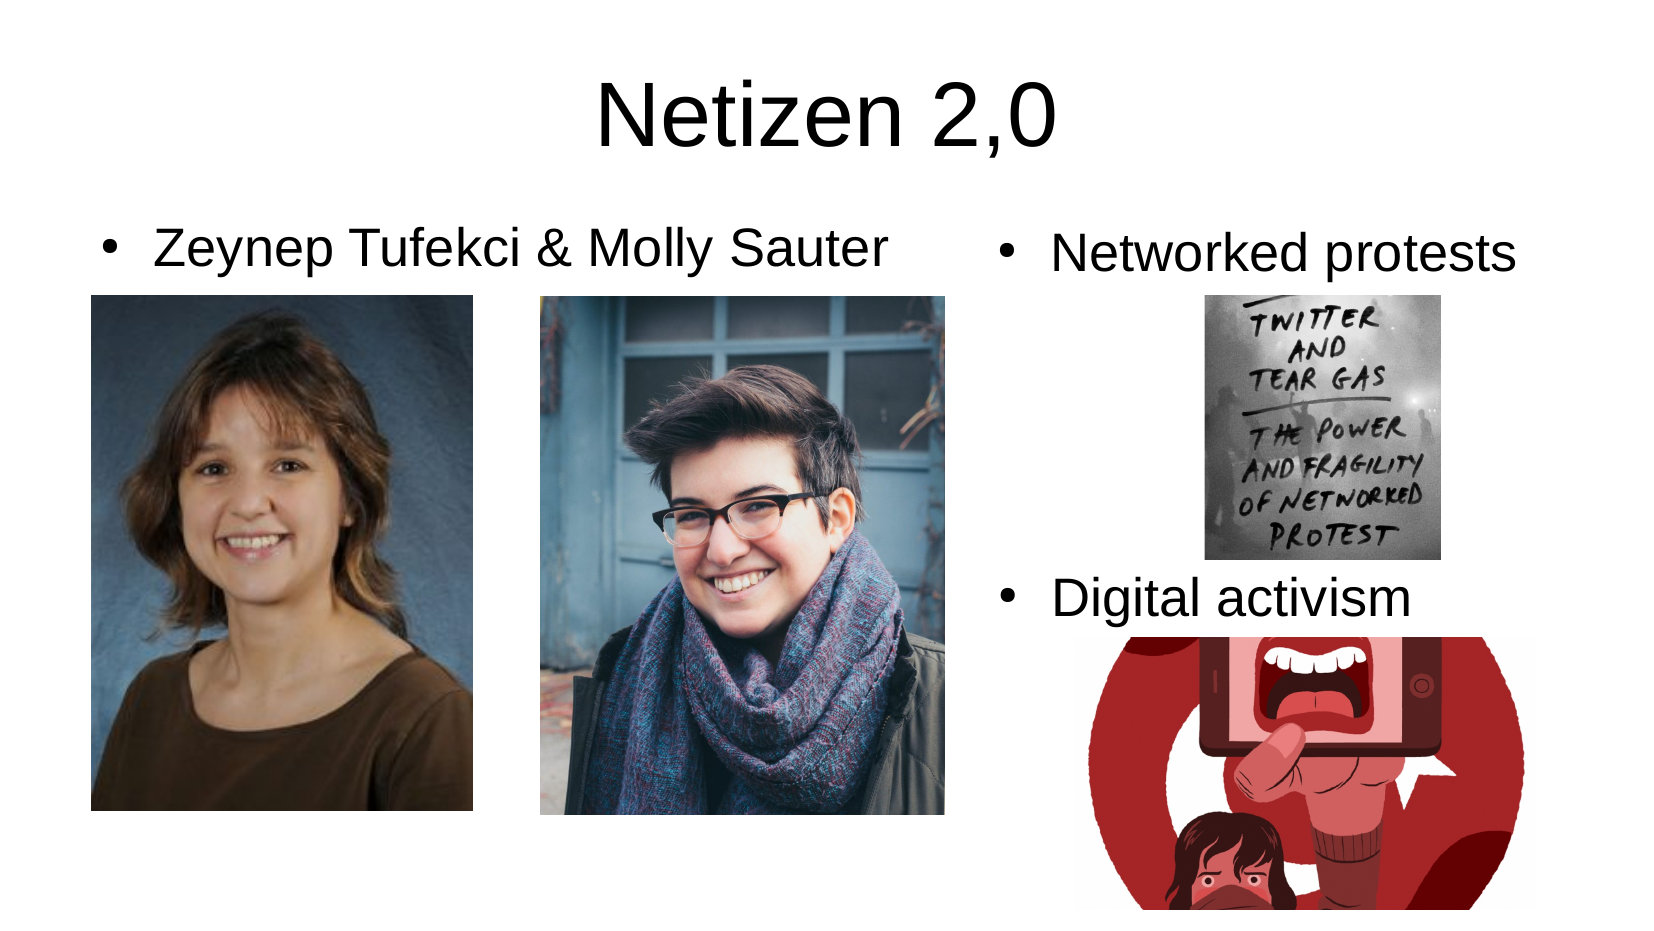

# Netizen 2,0
Zeynep Tufekci & Molly Sauter
Networked protests
Digital activism